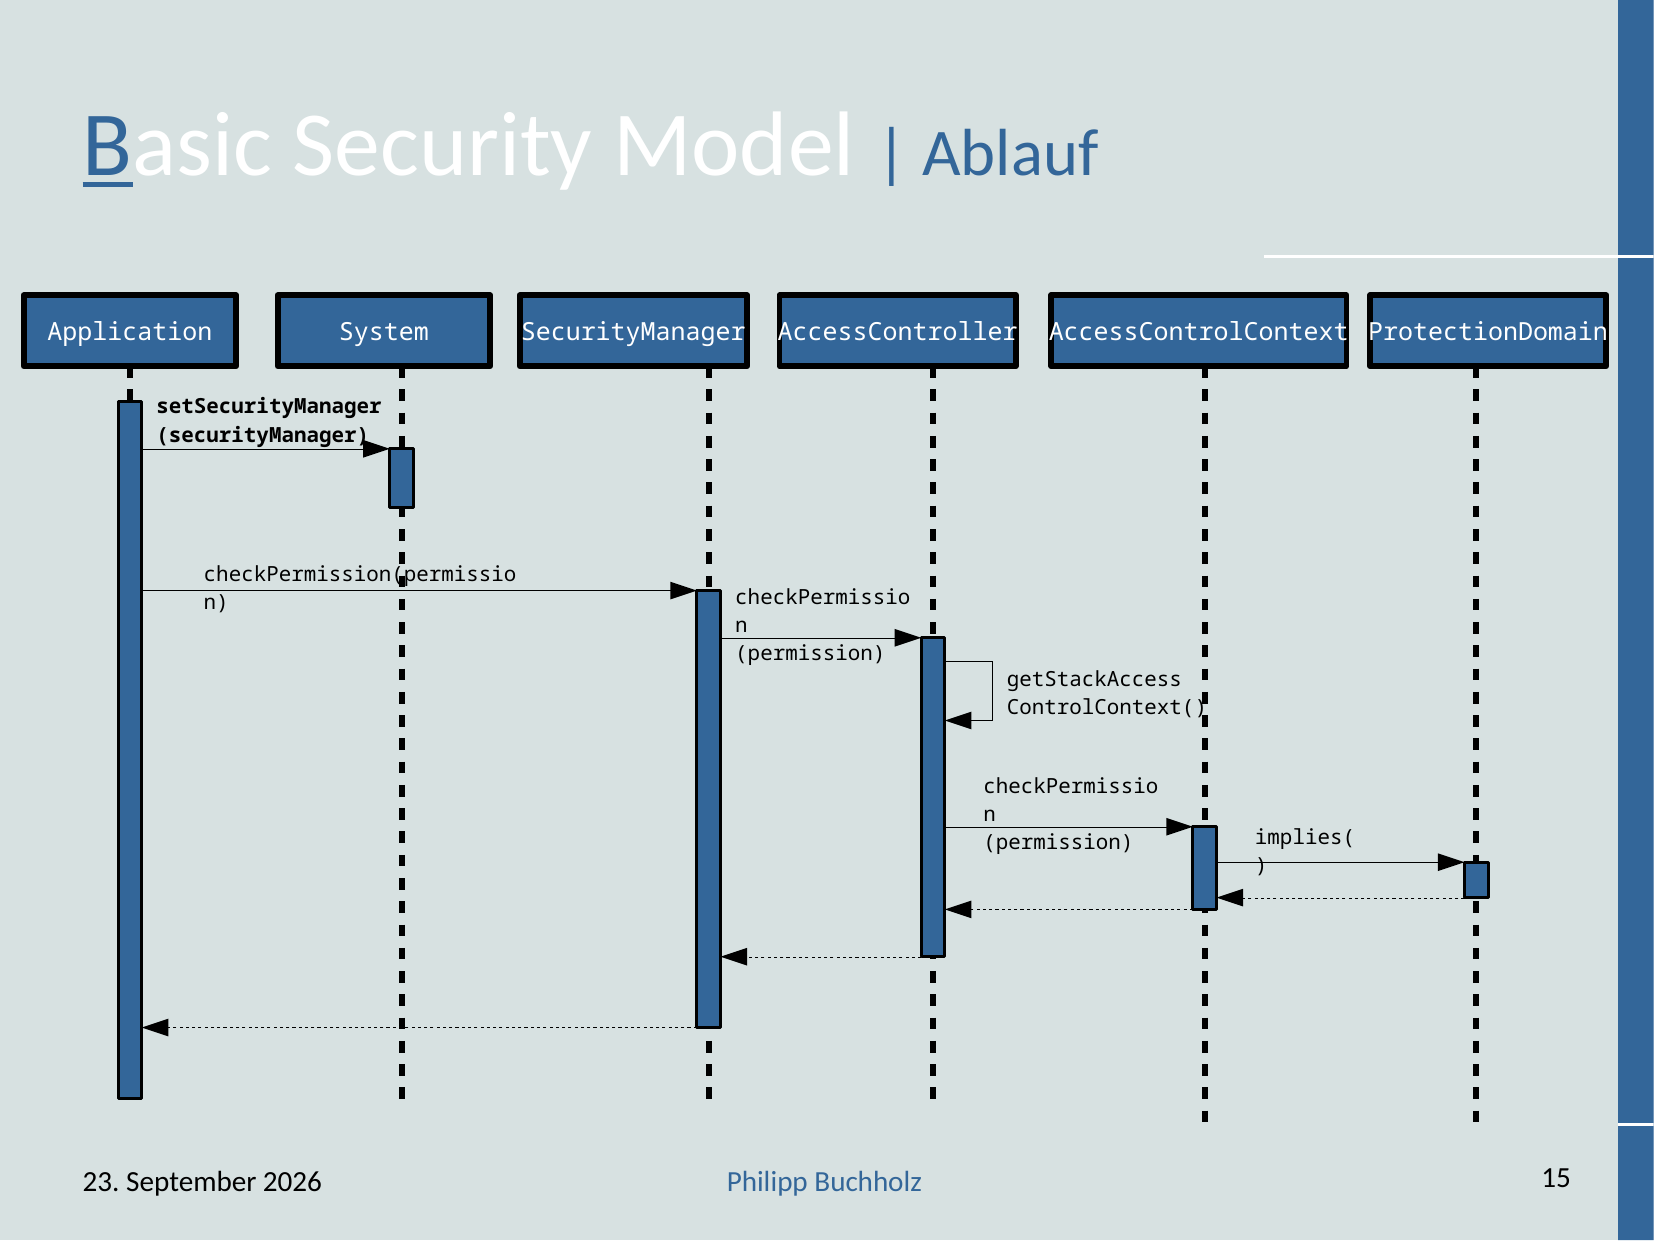

# Basic Security Model | Ablauf
Application
System
SecurityManager
AccessController
AccessControlContext
ProtectionDomain
setSecurityManager
(securityManager)
checkPermission(permission)
checkPermission
(permission)
getStackAccess
ControlContext()
checkPermission
(permission)
implies()
15